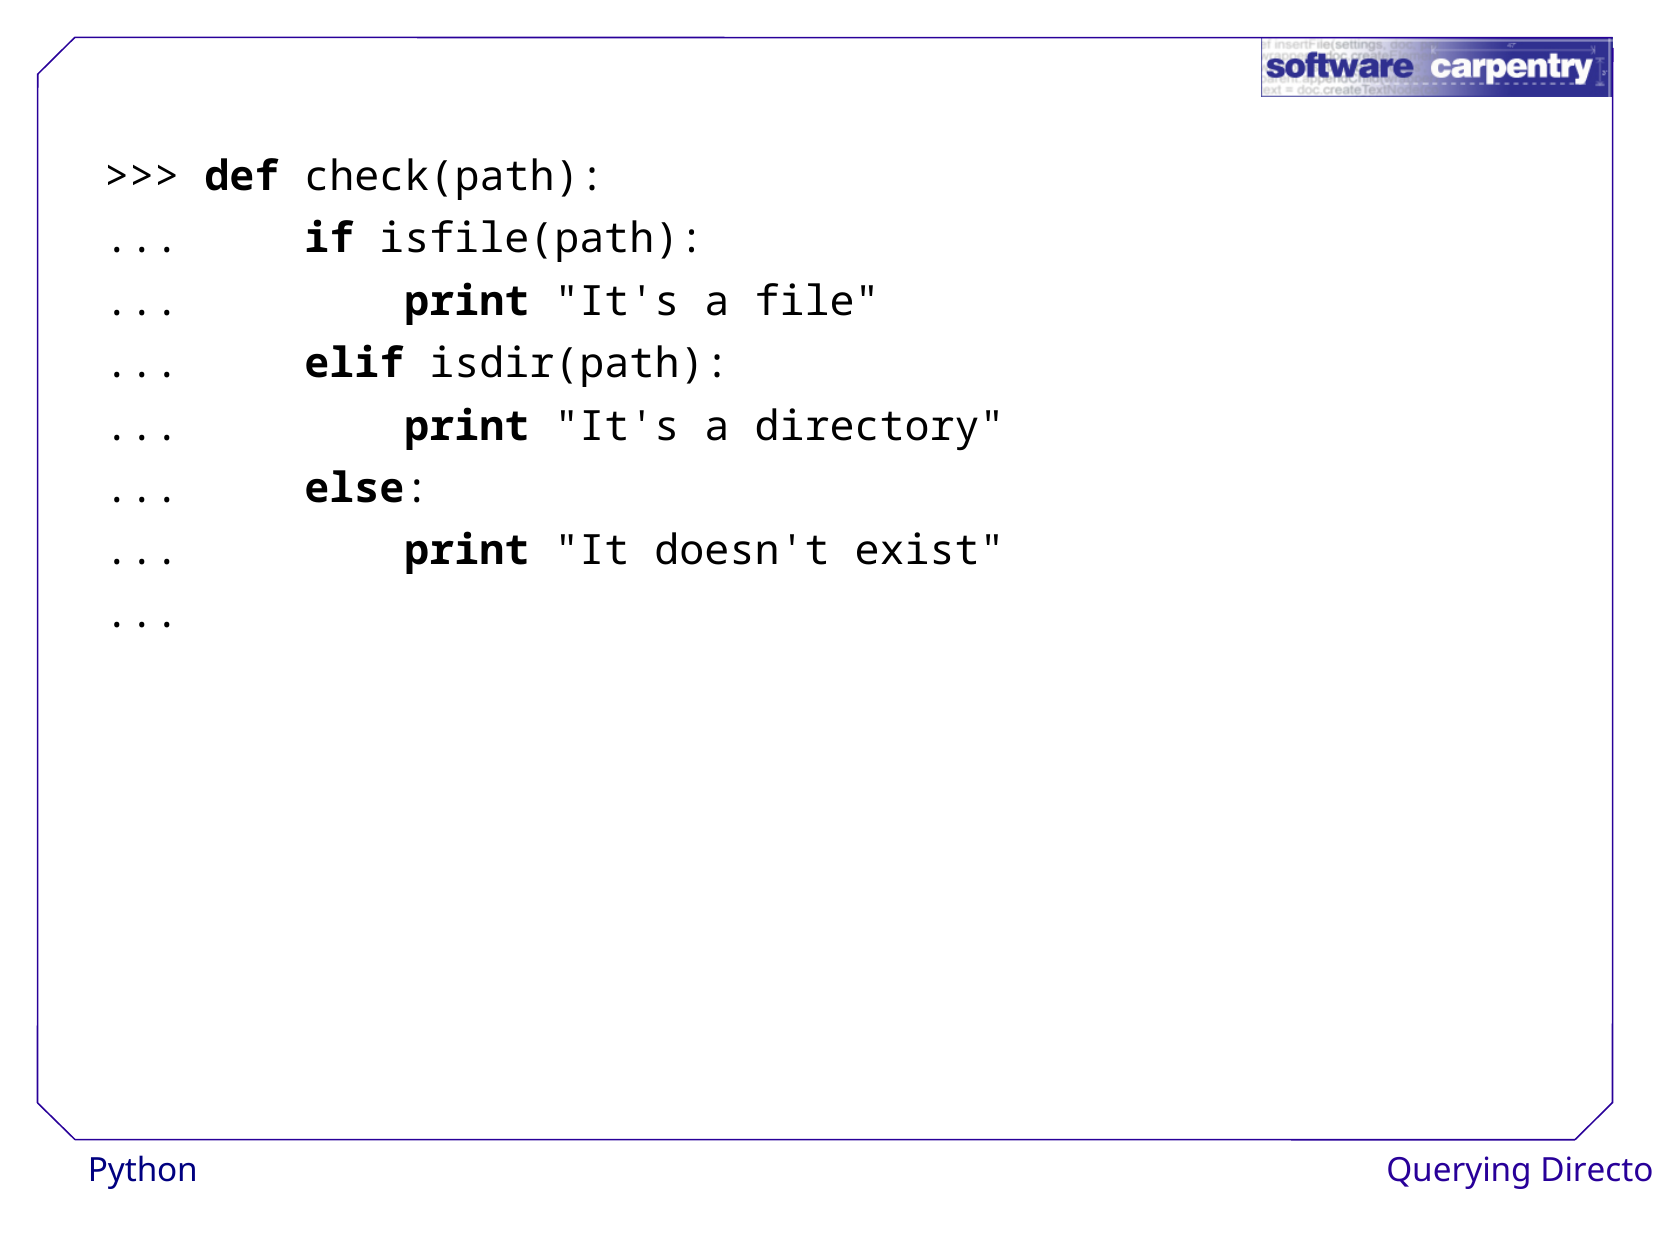

>>> def check(path):
... if isfile(path):
... print "It's a file"
... elif isdir(path):
... print "It's a directory"
... else:
... print "It doesn't exist"
...